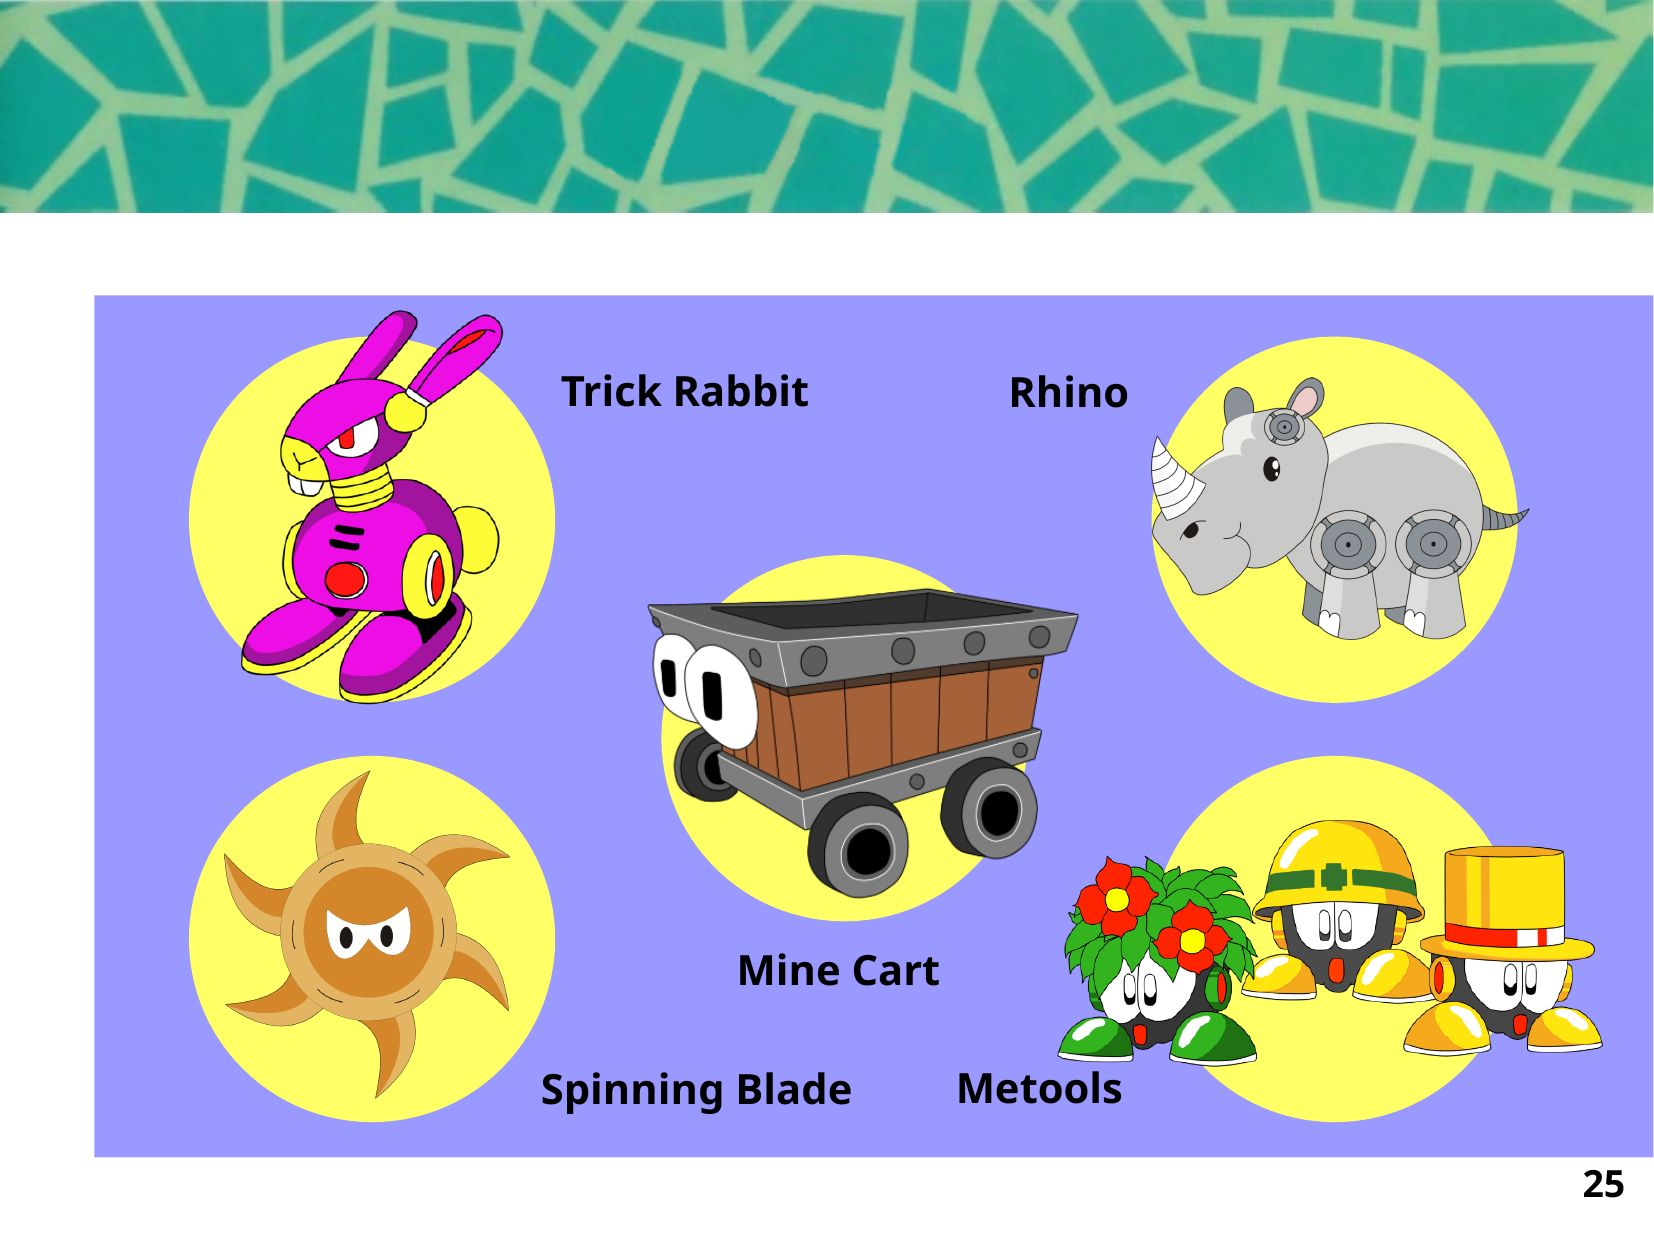

Trick Rabbit
Rhino
Mine Cart
Metools
Spinning Blade
25